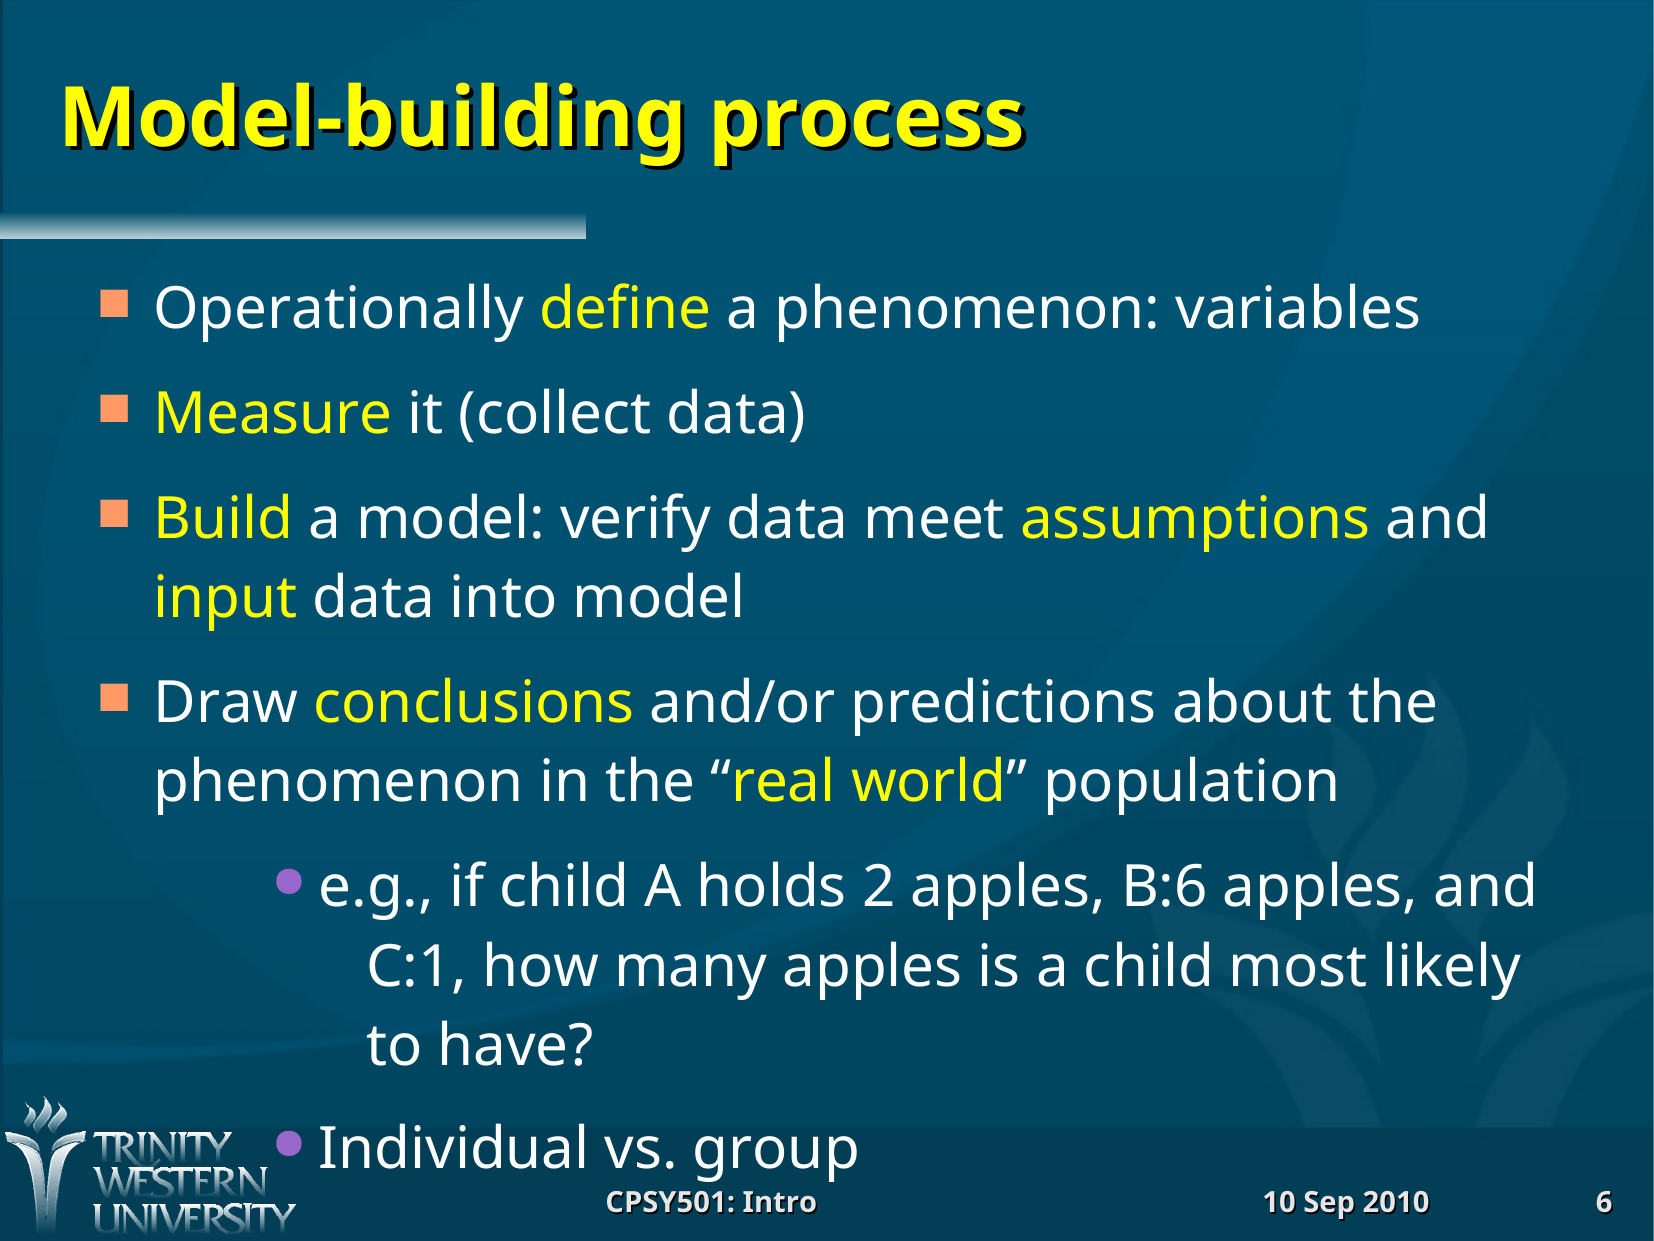

# Model-building process
Operationally define a phenomenon: variables
Measure it (collect data)
Build a model: verify data meet assumptions and input data into model
Draw conclusions and/or predictions about the phenomenon in the “real world” population
e.g., if child A holds 2 apples, B:6 apples, and C:1, how many apples is a child most likely to have?
Individual vs. group
CPSY501: Intro
10 Sep 2010
6